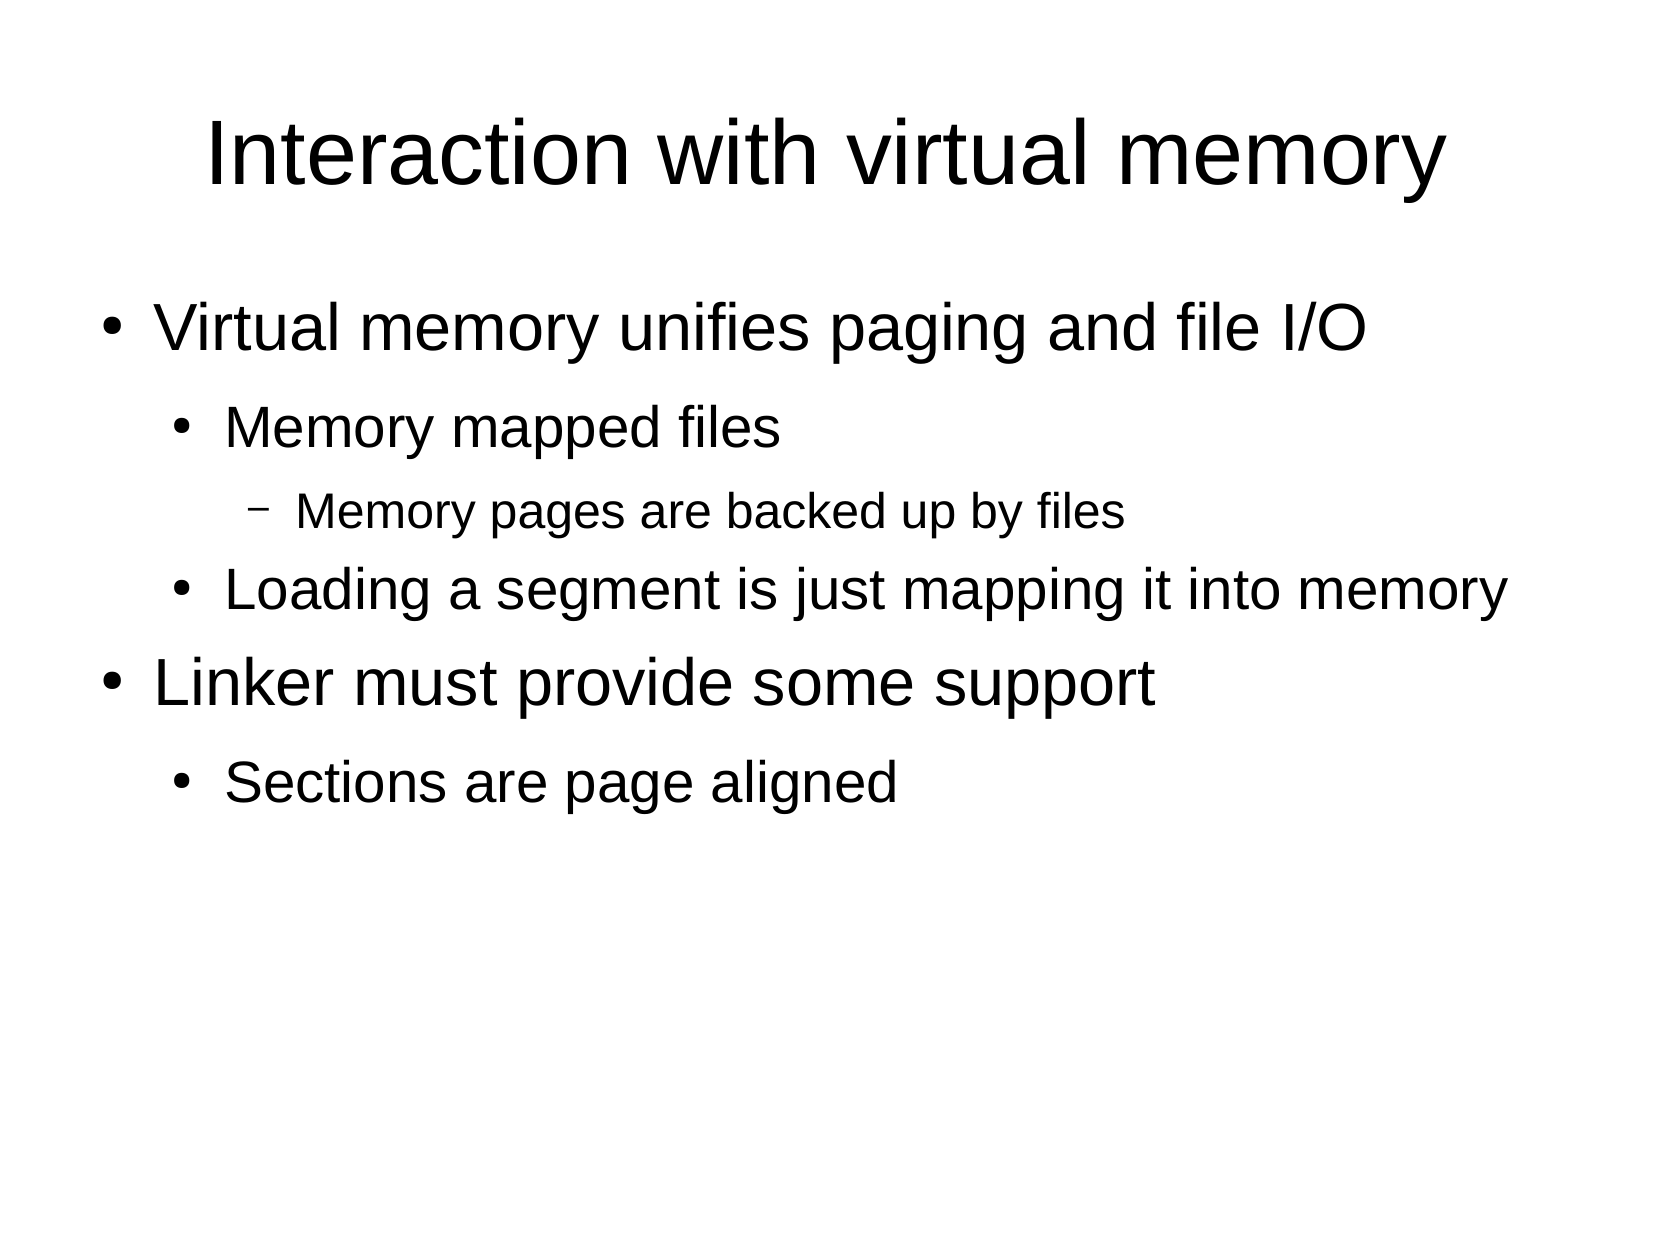

# Interaction with virtual memory
Virtual memory unifies paging and file I/O
Memory mapped files
Memory pages are backed up by files
Loading a segment is just mapping it into memory
Linker must provide some support
Sections are page aligned